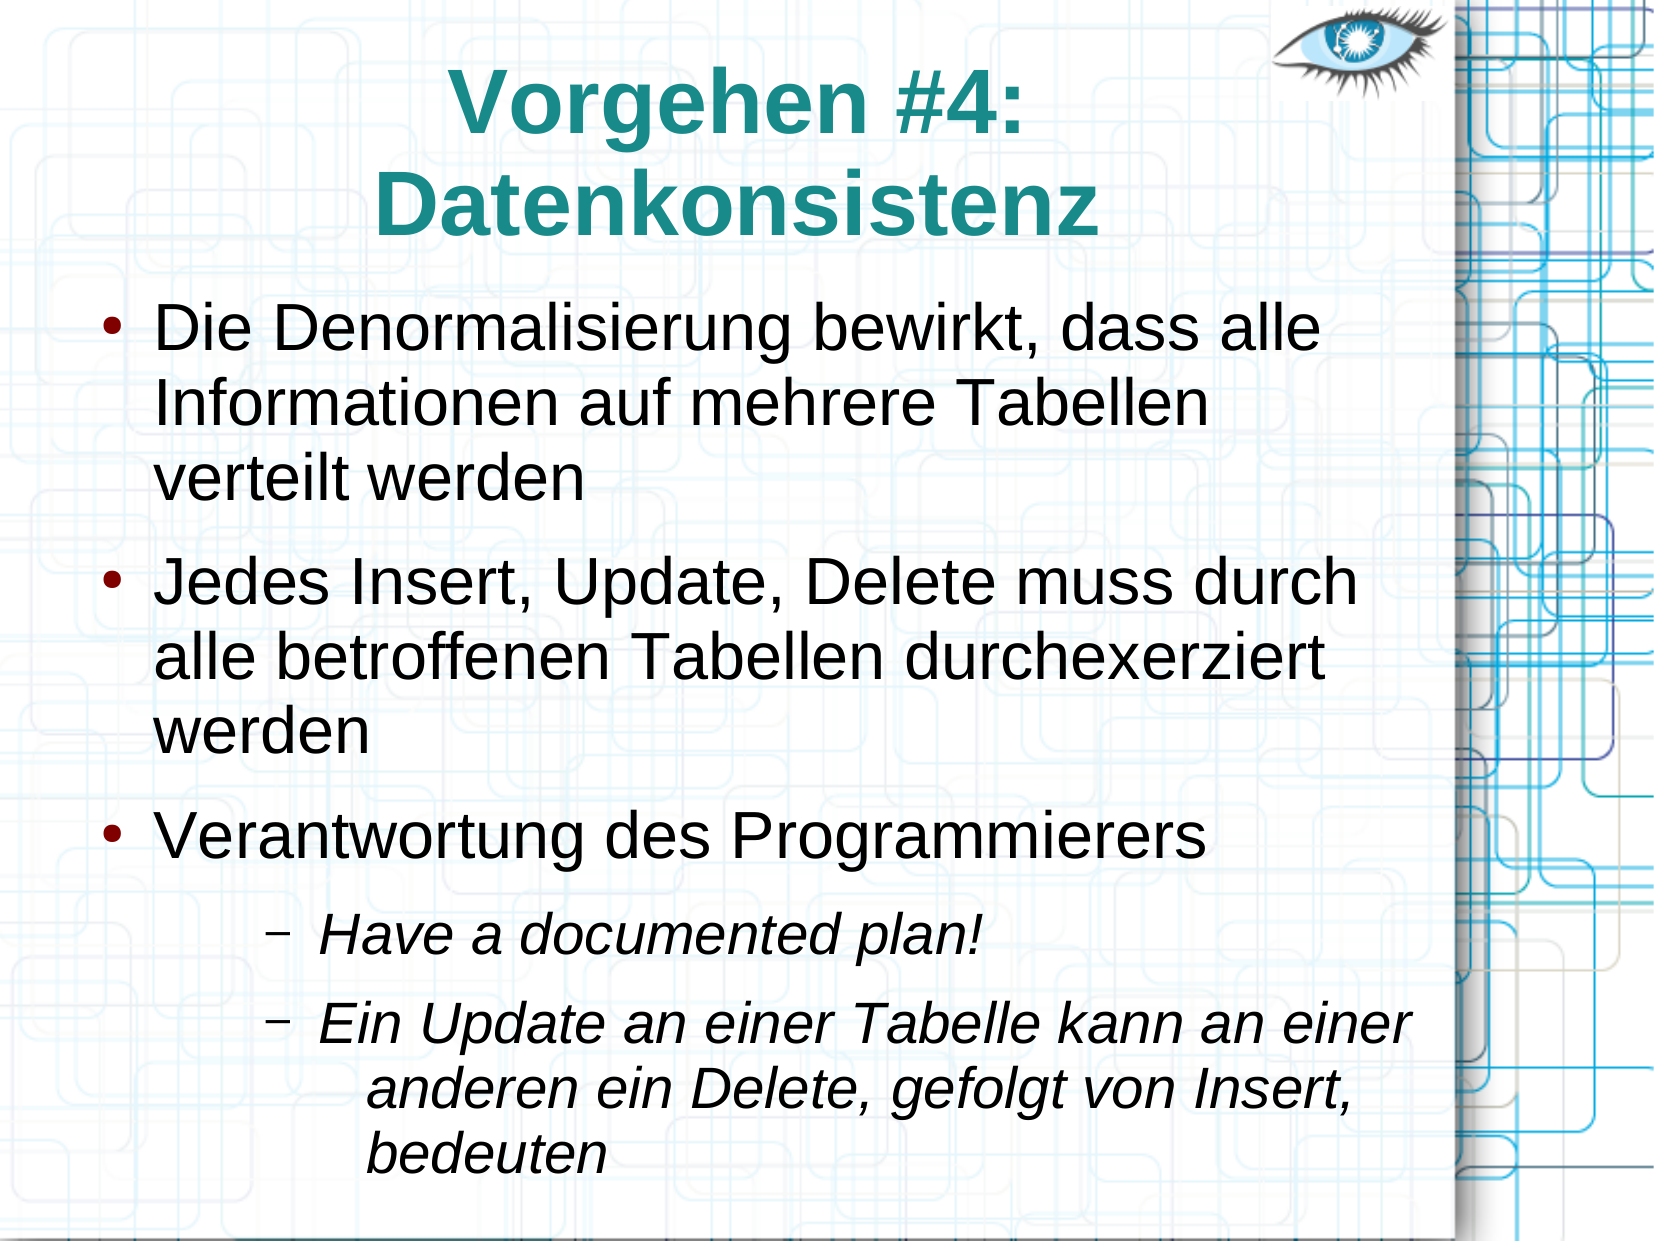

# Vorgehen #4: Datenkonsistenz
Die Denormalisierung bewirkt, dass alle Informationen auf mehrere Tabellen verteilt werden
Jedes Insert, Update, Delete muss durch alle betroffenen Tabellen durchexerziert werden
Verantwortung des Programmierers
Have a documented plan!
Ein Update an einer Tabelle kann an einer anderen ein Delete, gefolgt von Insert, bedeuten